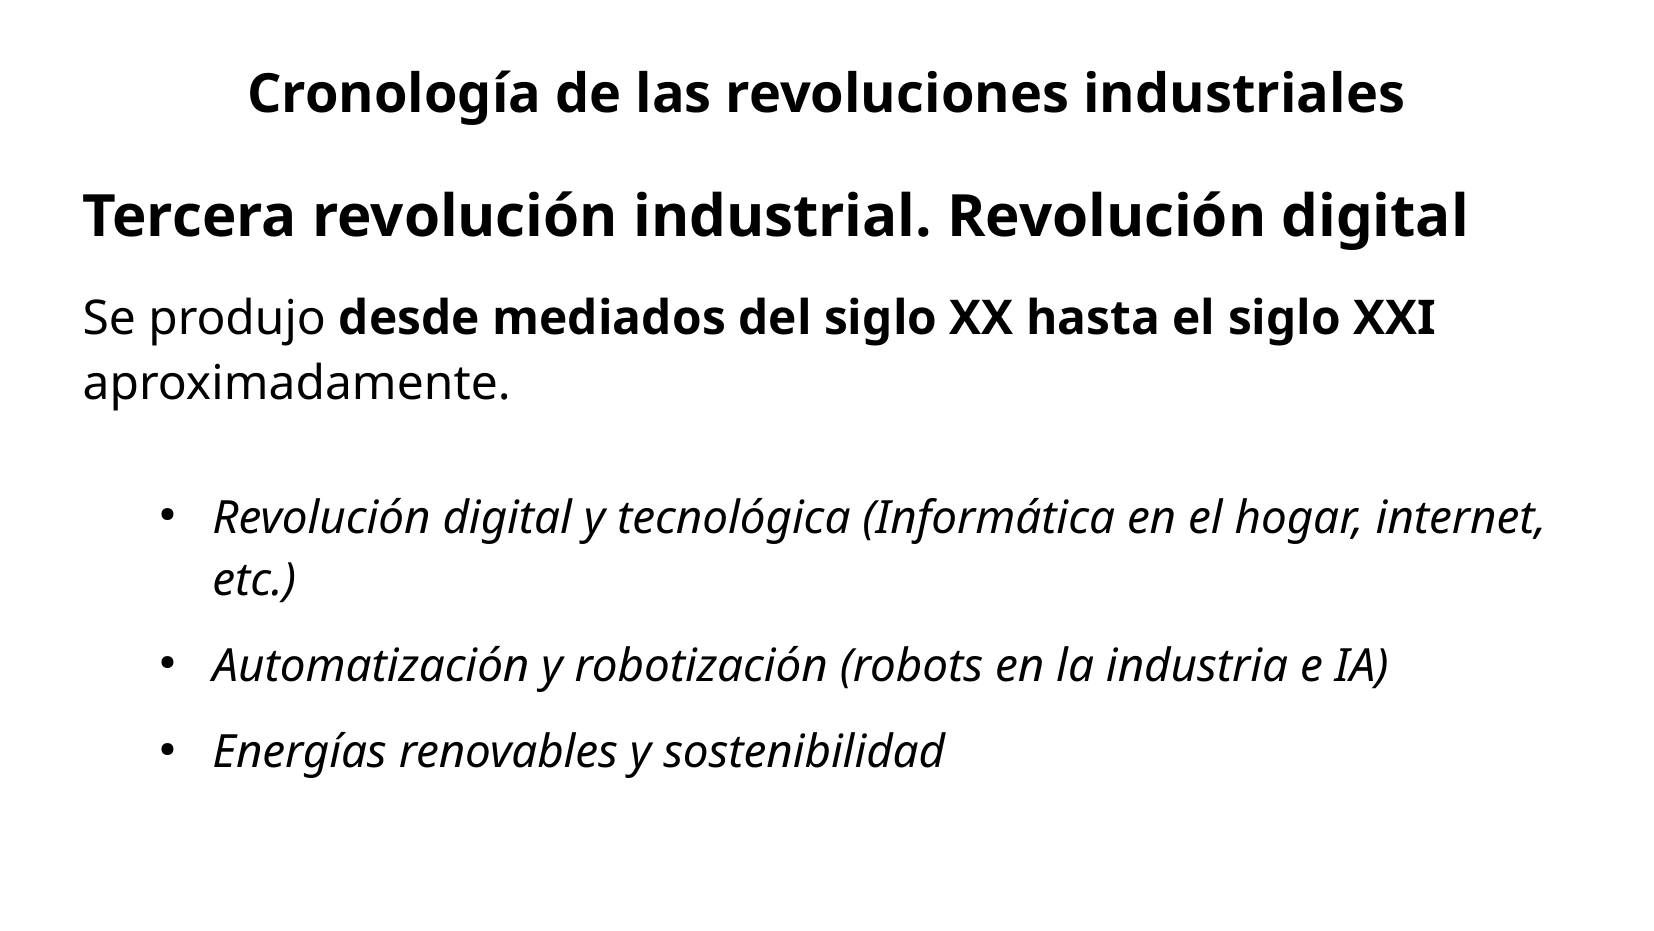

# Cronología de las revoluciones industriales
Tercera revolución industrial. Revolución digital
Se produjo desde mediados del siglo XX hasta el siglo XXI aproximadamente.
Revolución digital y tecnológica (Informática en el hogar, internet, etc.)
Automatización y robotización (robots en la industria e IA)
Energías renovables y sostenibilidad